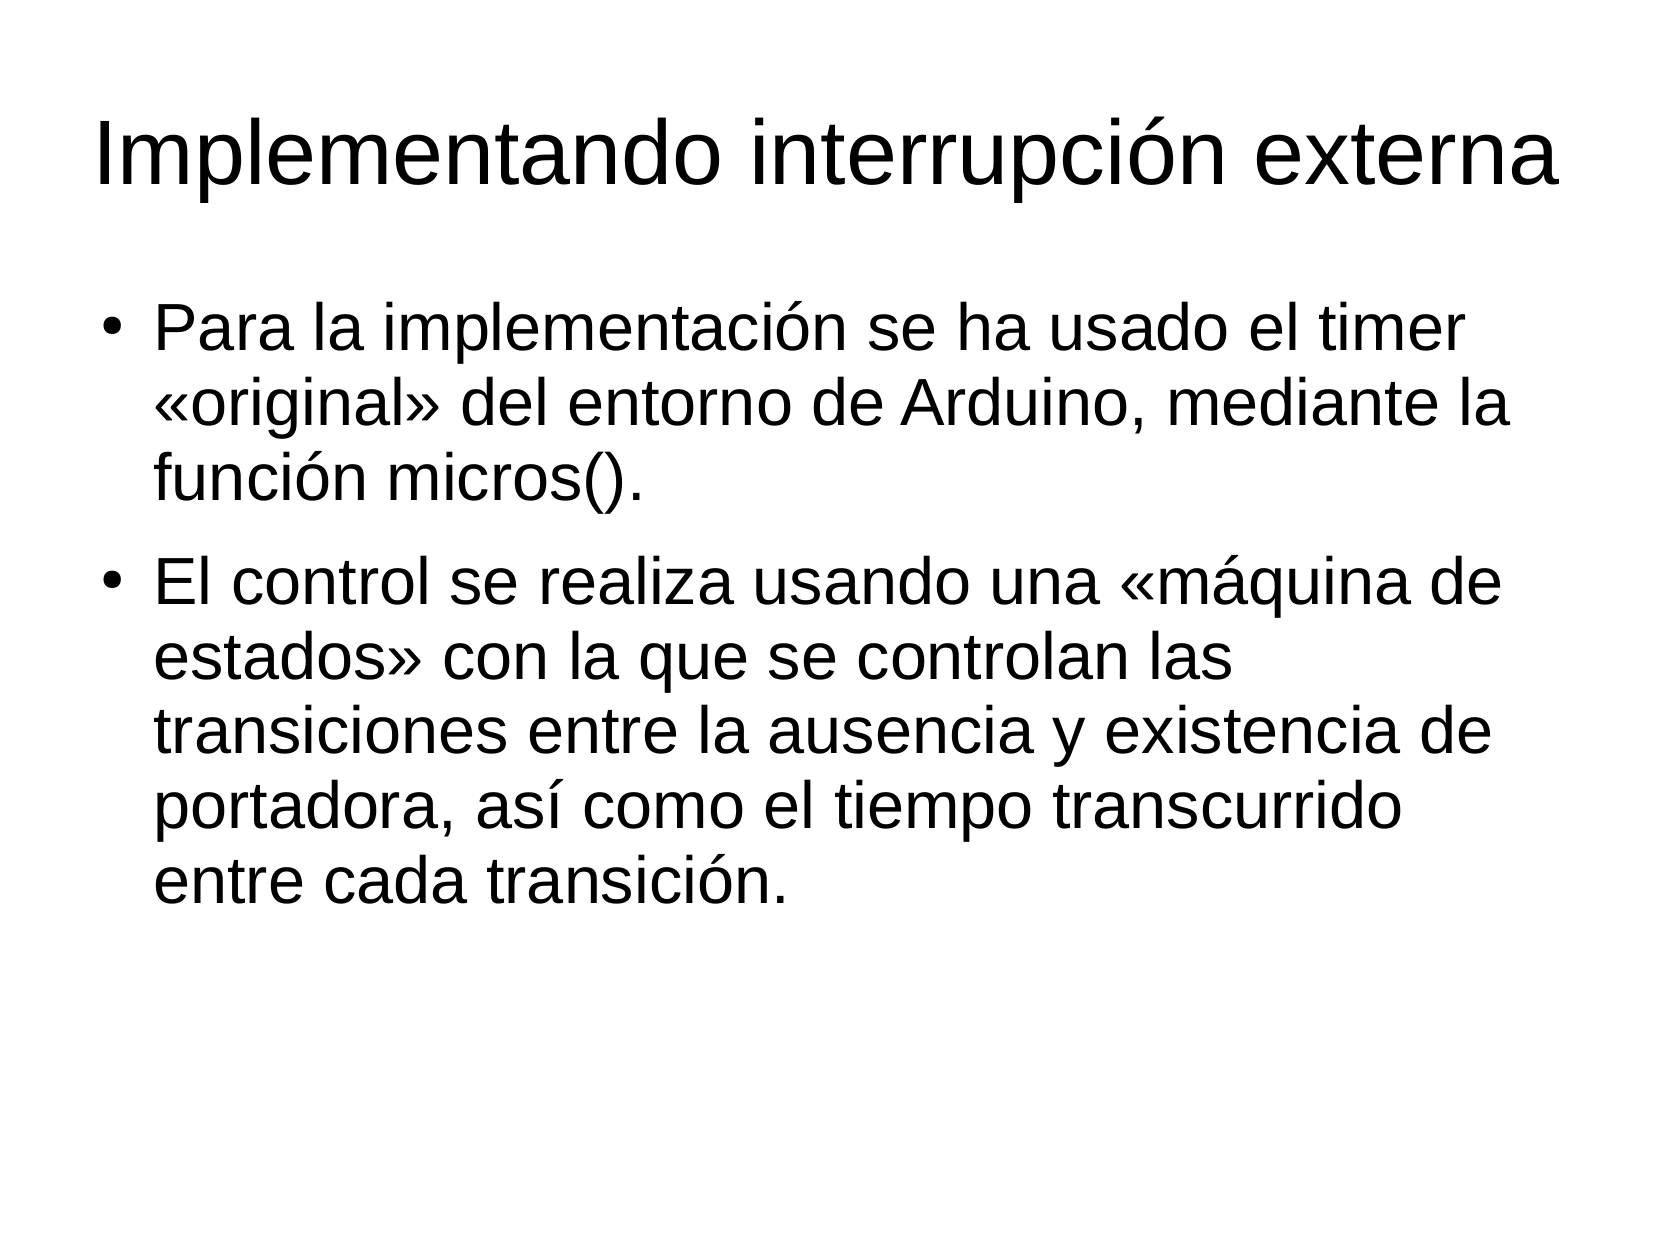

# Implementando interrupción externa
Para la implementación se ha usado el timer «original» del entorno de Arduino, mediante la función micros().
El control se realiza usando una «máquina de estados» con la que se controlan las transiciones entre la ausencia y existencia de portadora, así como el tiempo transcurrido entre cada transición.